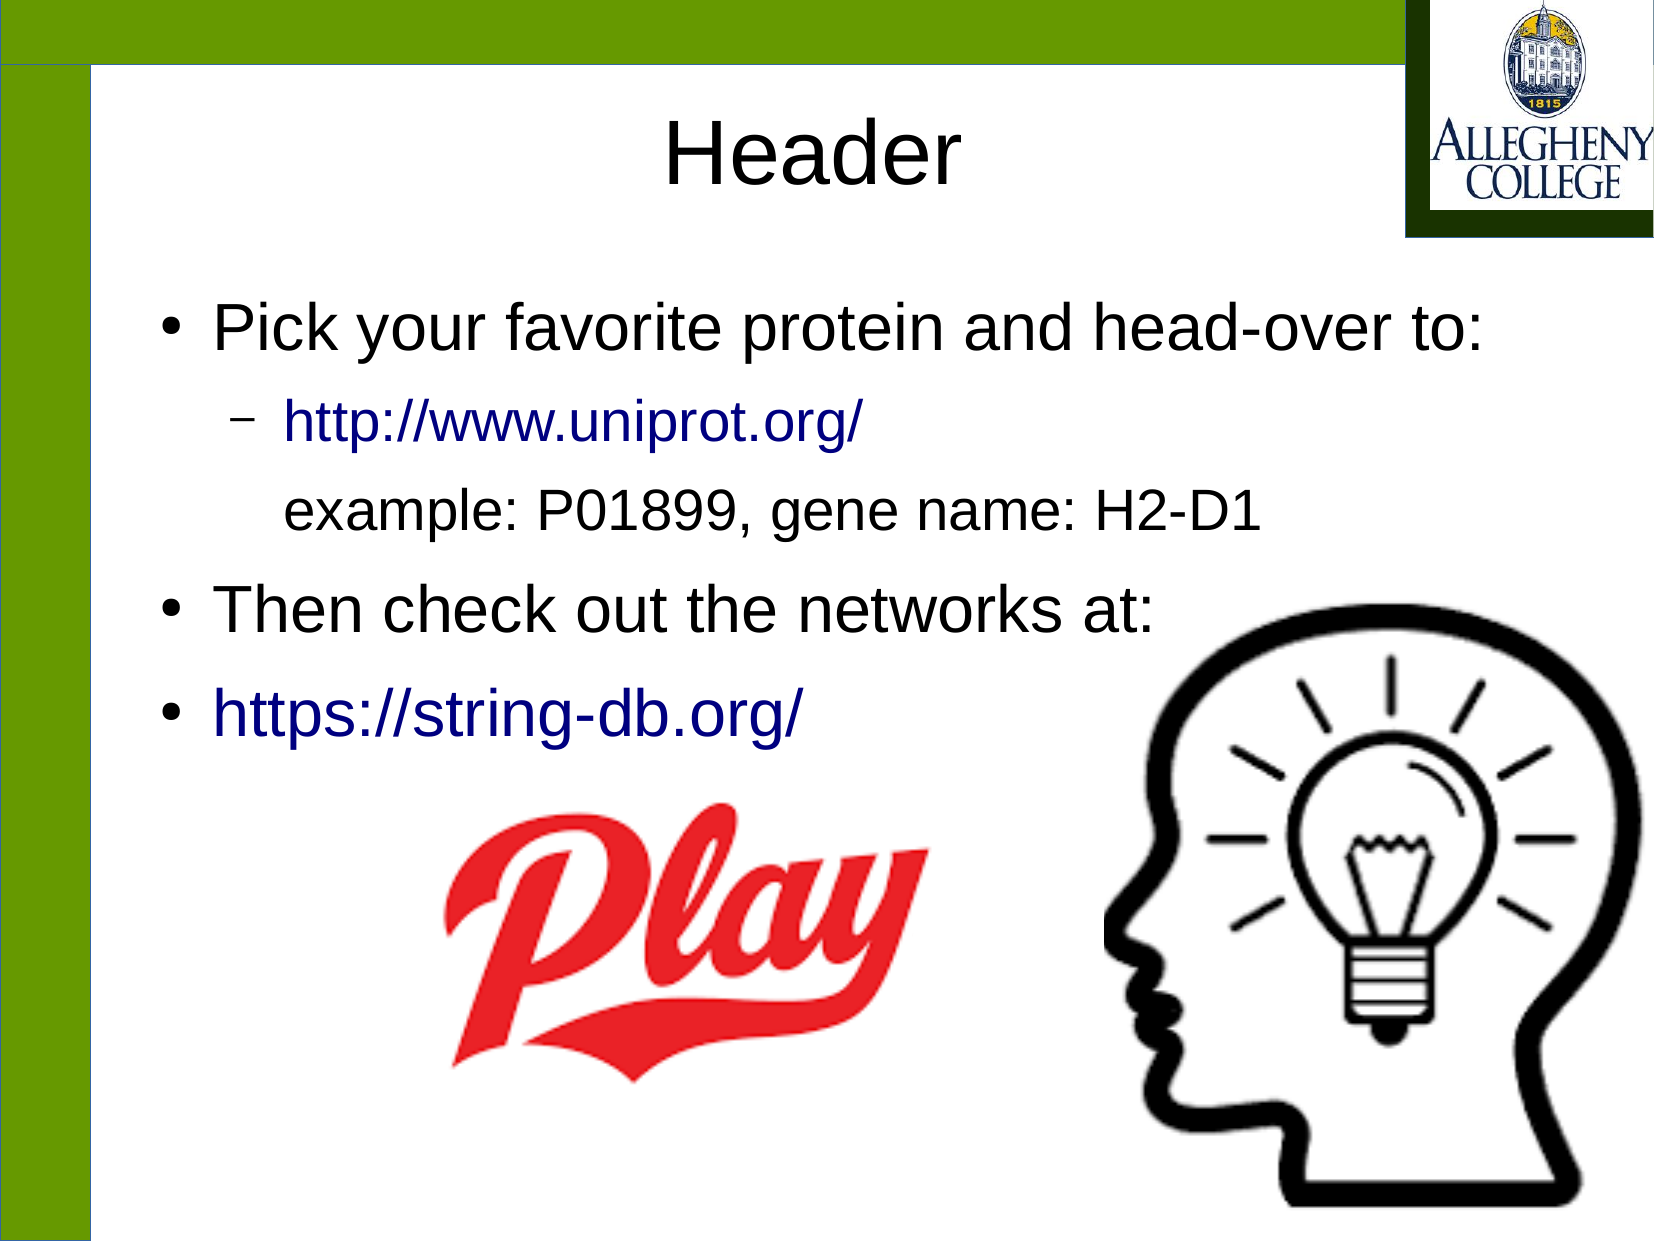

# Header
Pick your favorite protein and head-over to:
http://www.uniprot.org/
example: P01899, gene name: H2-D1
Then check out the networks at:
https://string-db.org/